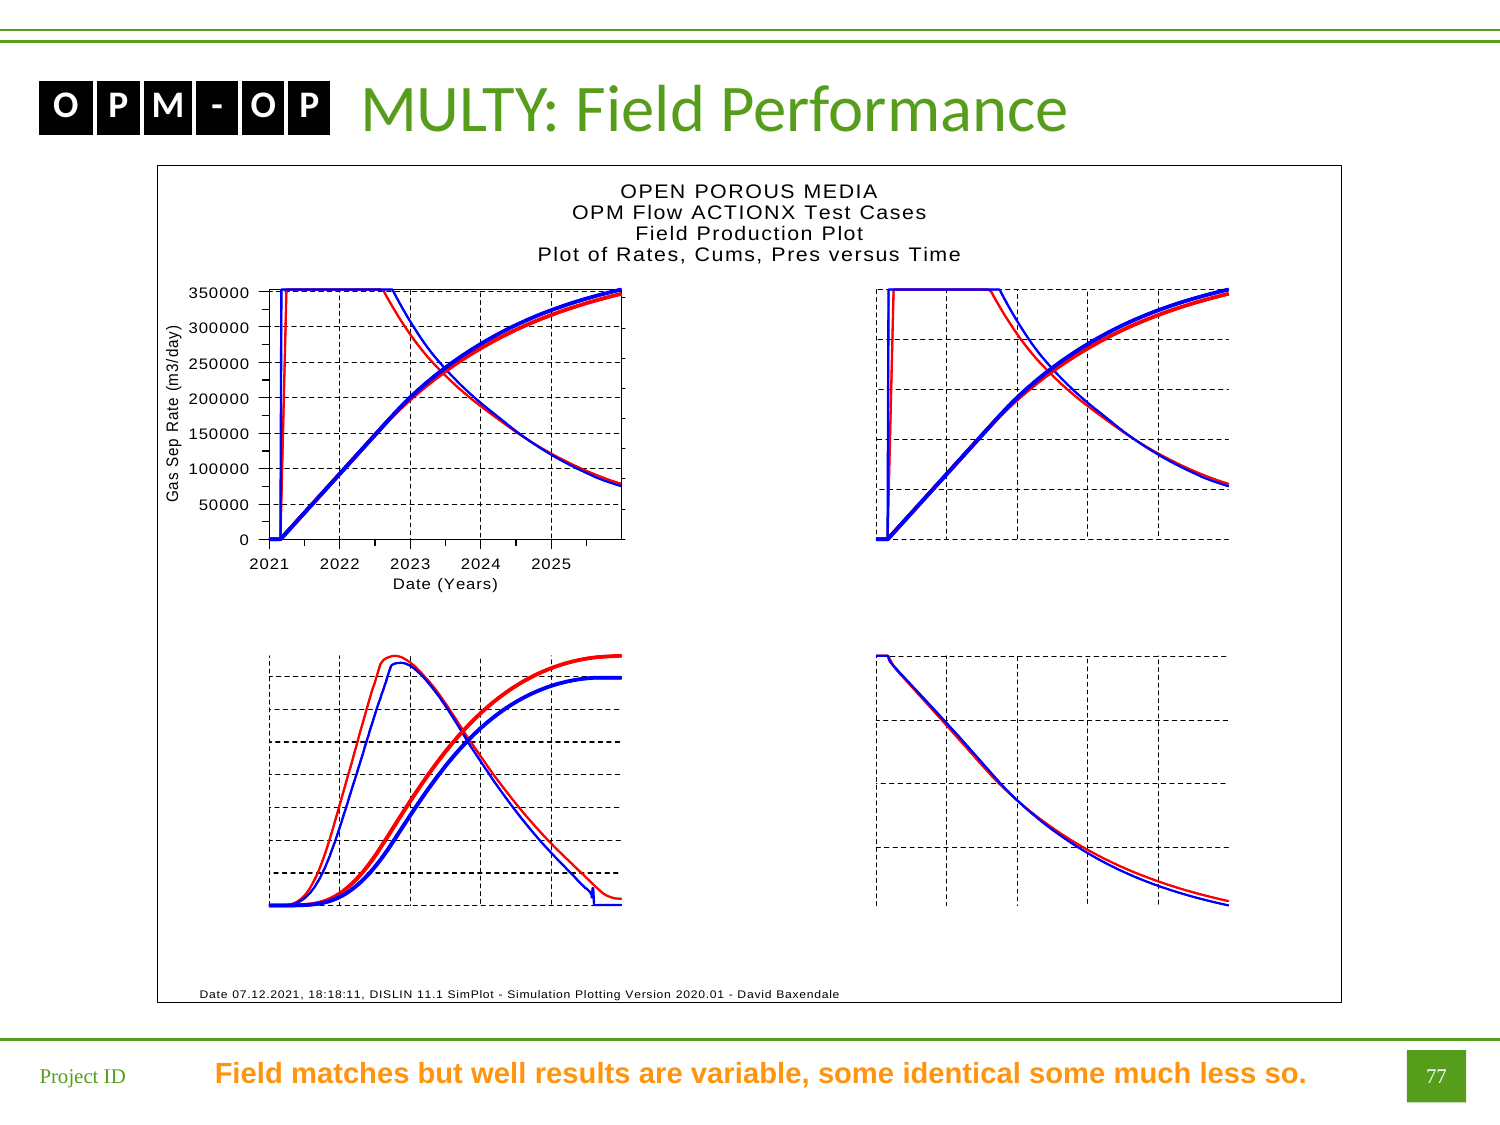

# MULTY: Field Performance
Project ID
77
 Field matches but well results are variable, some identical some much less so.